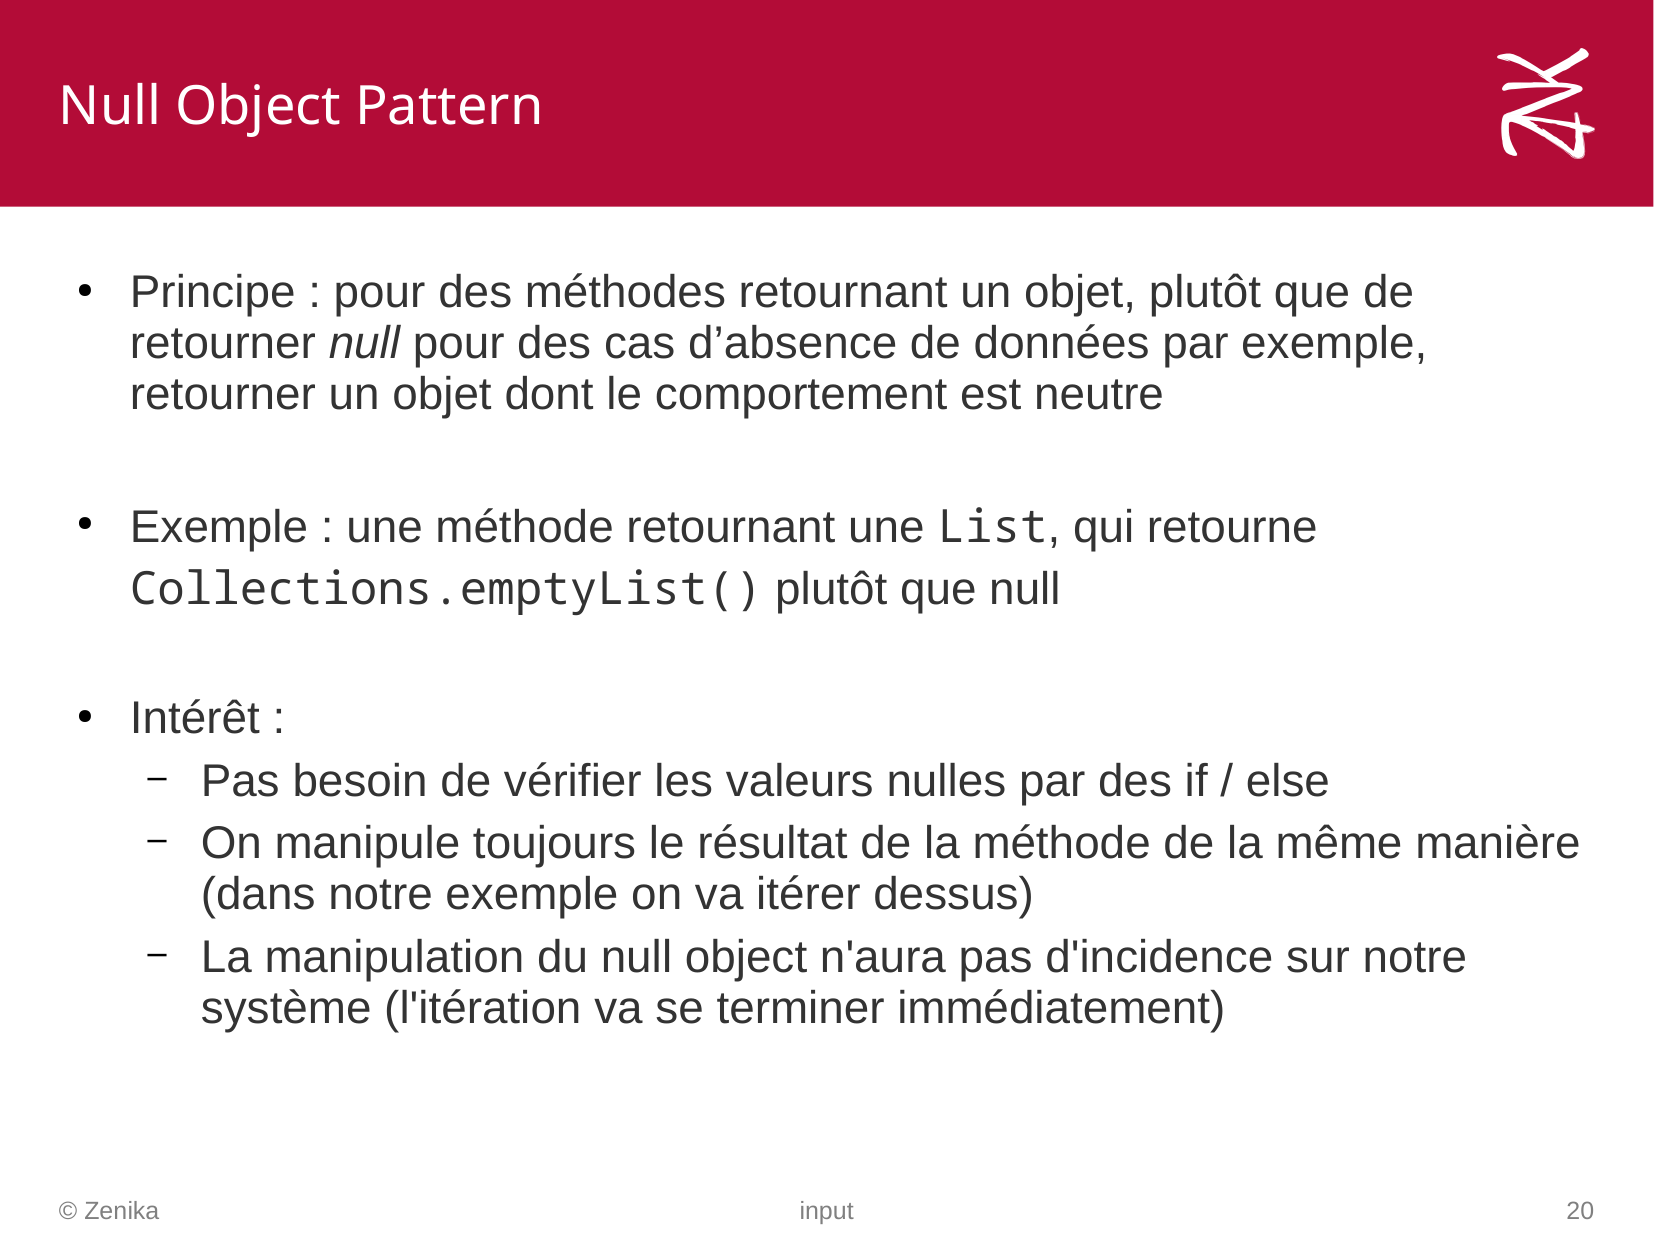

# Null Object Pattern
Principe : pour des méthodes retournant un objet, plutôt que de retourner null pour des cas d’absence de données par exemple, retourner un objet dont le comportement est neutre
Exemple : une méthode retournant une List, qui retourne Collections.emptyList() plutôt que null
Intérêt :
Pas besoin de vérifier les valeurs nulles par des if / else
On manipule toujours le résultat de la méthode de la même manière (dans notre exemple on va itérer dessus)
La manipulation du null object n'aura pas d'incidence sur notre système (l'itération va se terminer immédiatement)